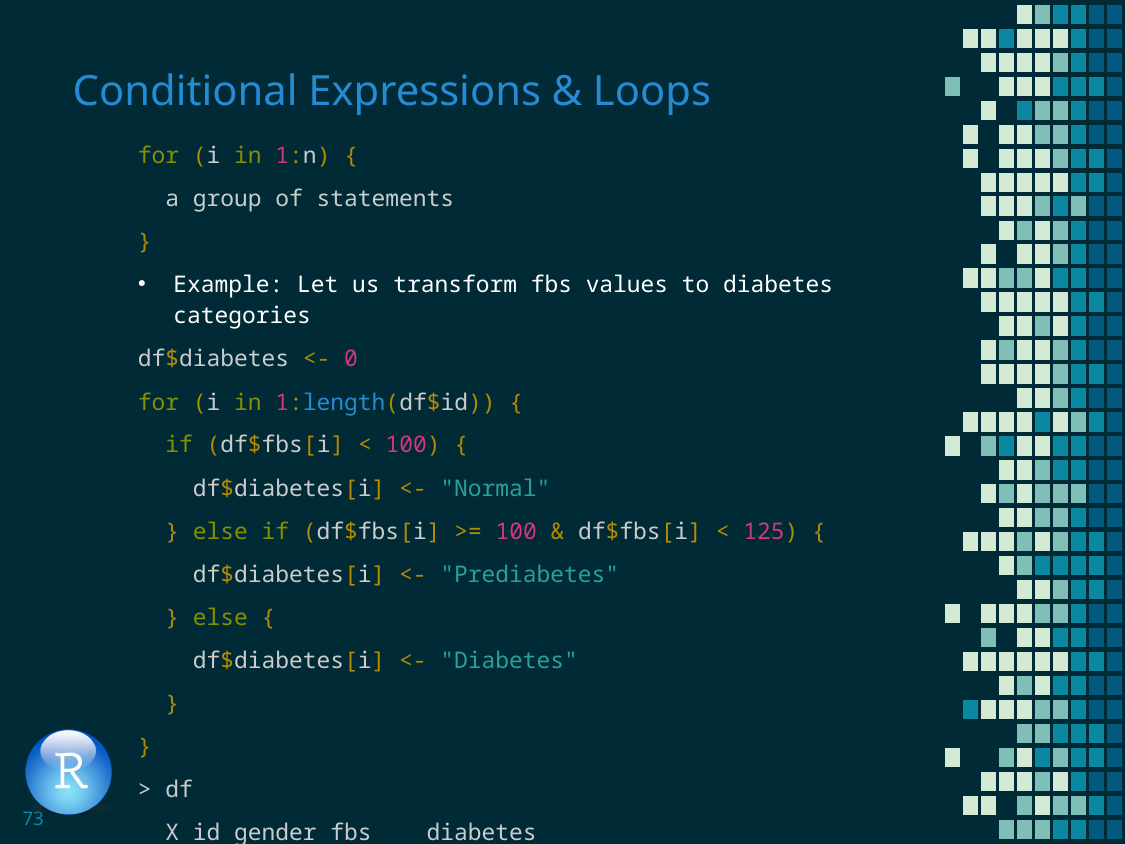

Conditional Expressions & Loops
for (i in 1:n) {
 a group of statements
}
Example: Let us transform fbs values to diabetes categories
df$diabetes <- 0
for (i in 1:length(df$id)) {
 if (df$fbs[i] < 100) {
 df$diabetes[i] <- "Normal"
 } else if (df$fbs[i] >= 100 & df$fbs[i] < 125) {
 df$diabetes[i] <- "Prediabetes"
 } else {
 df$diabetes[i] <- "Diabetes"
 }
}
> df
 X id gender fbs diabetes
1 1 1 m 104 Prediabetes
2 2 2 f 98 Normal
3 3 3 m 129 Diabetes